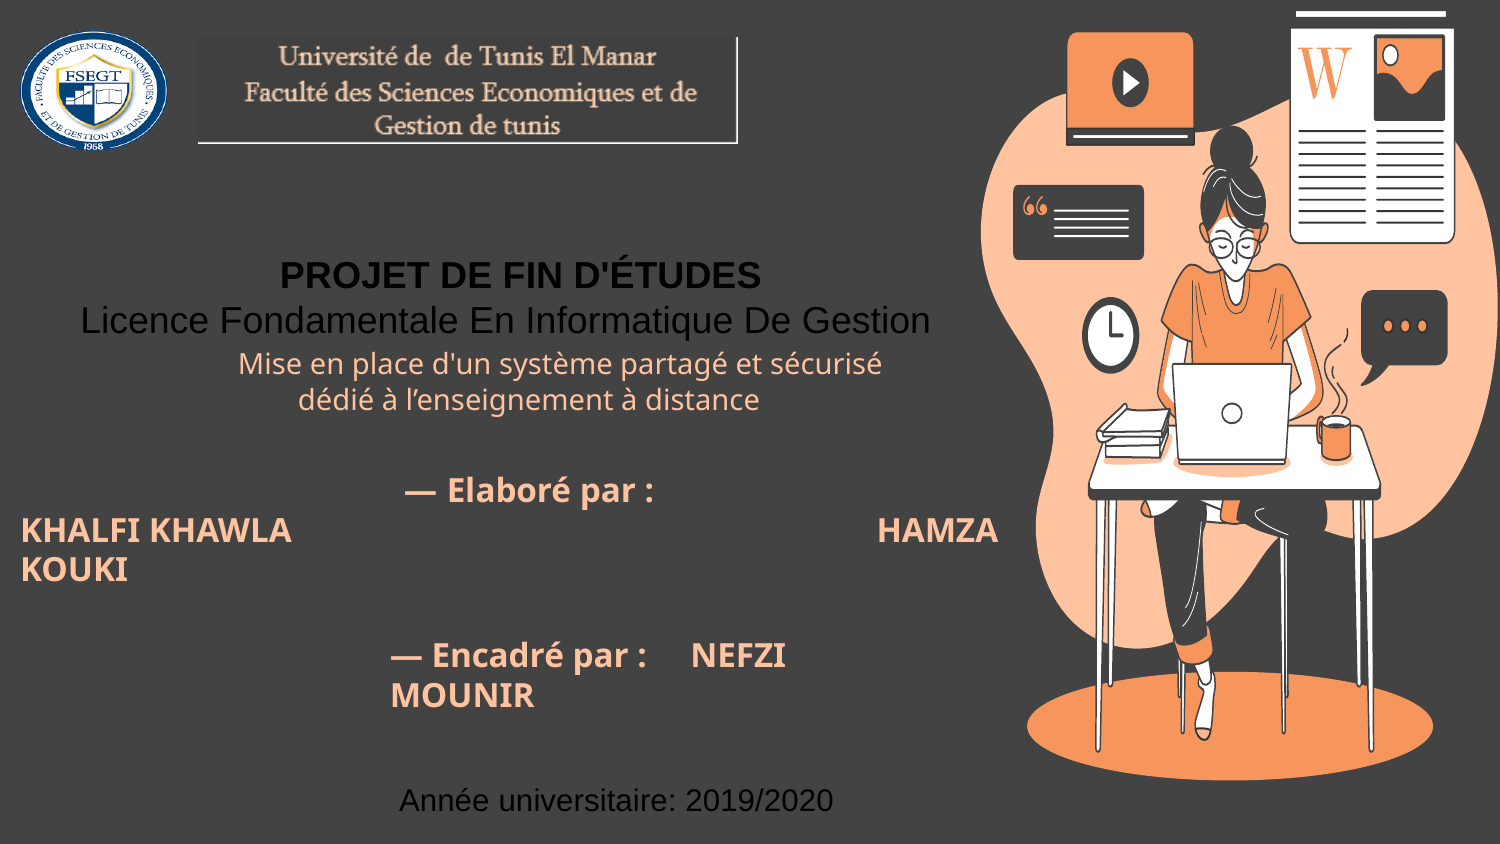

# PROJET DE FIN D'ÉTUDES Licence Fondamentale En Informatique De Gestion Mise en place d'un système partagé et sécurisé dédié à l’enseignement à distance
 — Elaboré par :
KHALFI KHAWLA HAMZA KOUKI
— Encadré par : NEFZI MOUNIR
Année universitaire: 2019/2020